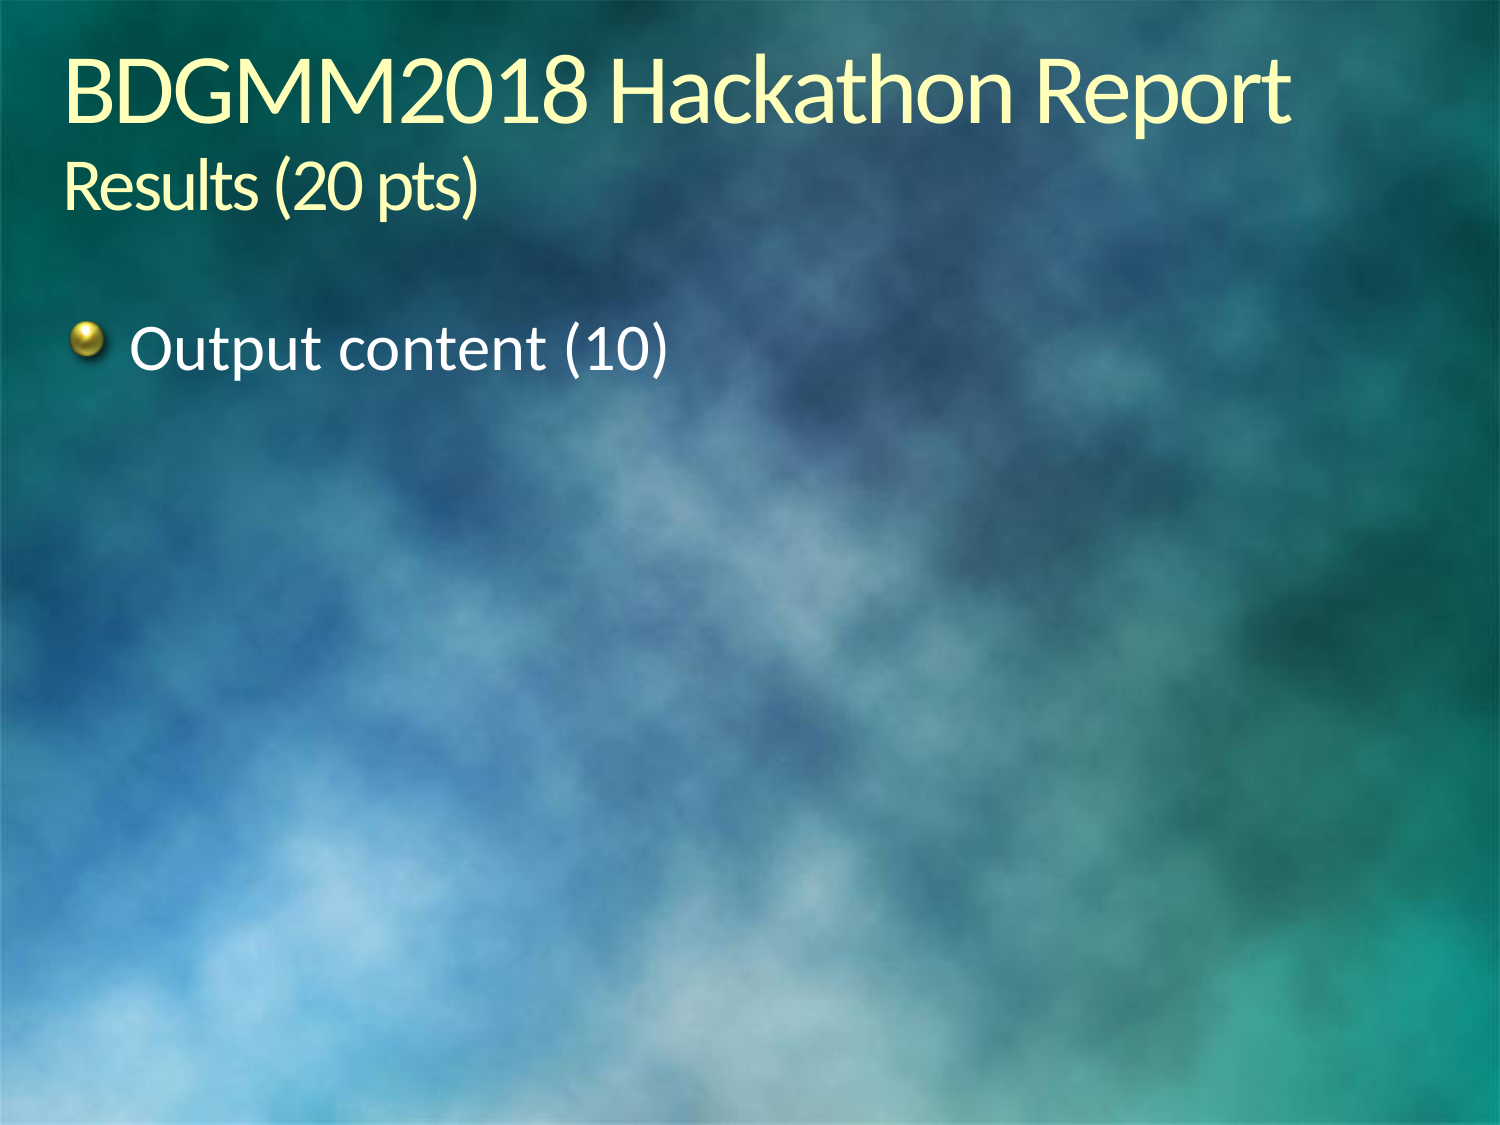

# BDGMM2018 Hackathon Report Results (20 pts)
Output content (10)